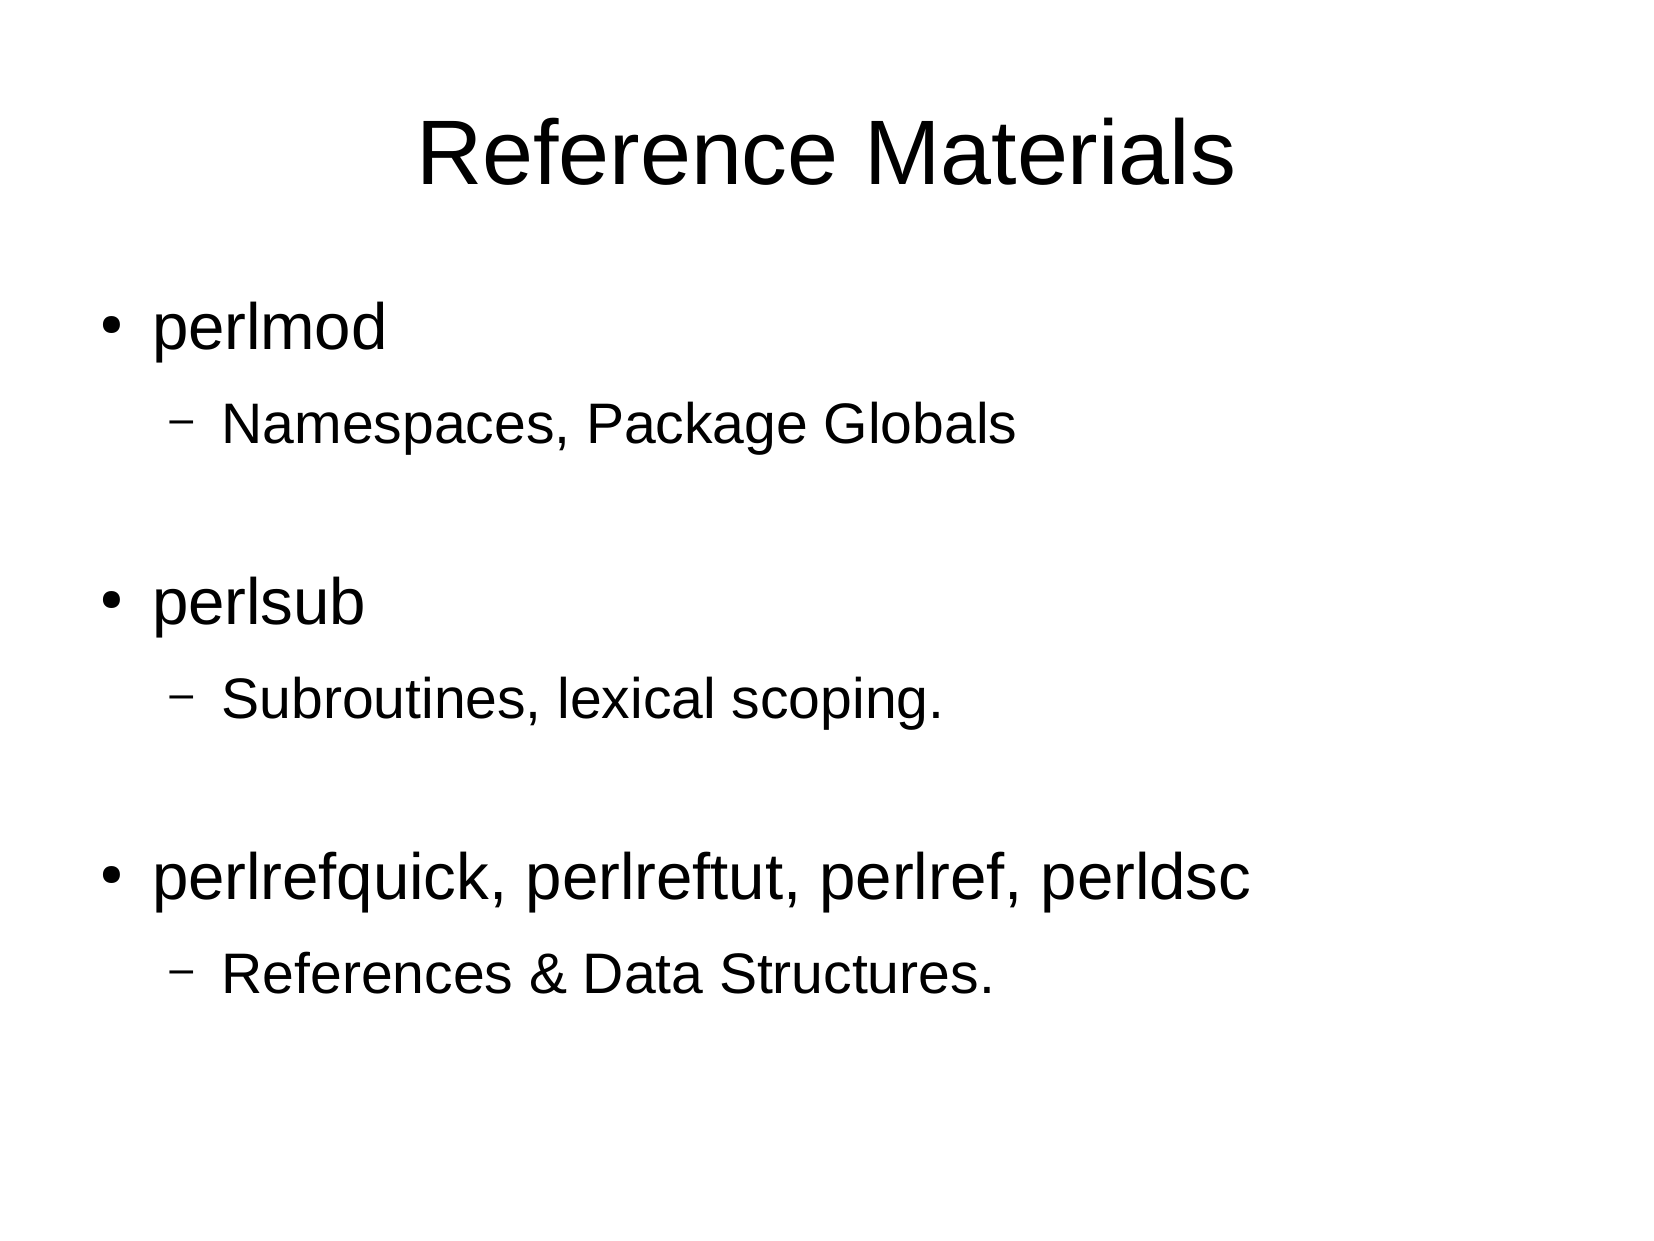

# Reference Materials
perlmod
Namespaces, Package Globals
perlsub
Subroutines, lexical scoping.
perlrefquick, perlreftut, perlref, perldsc
References & Data Structures.